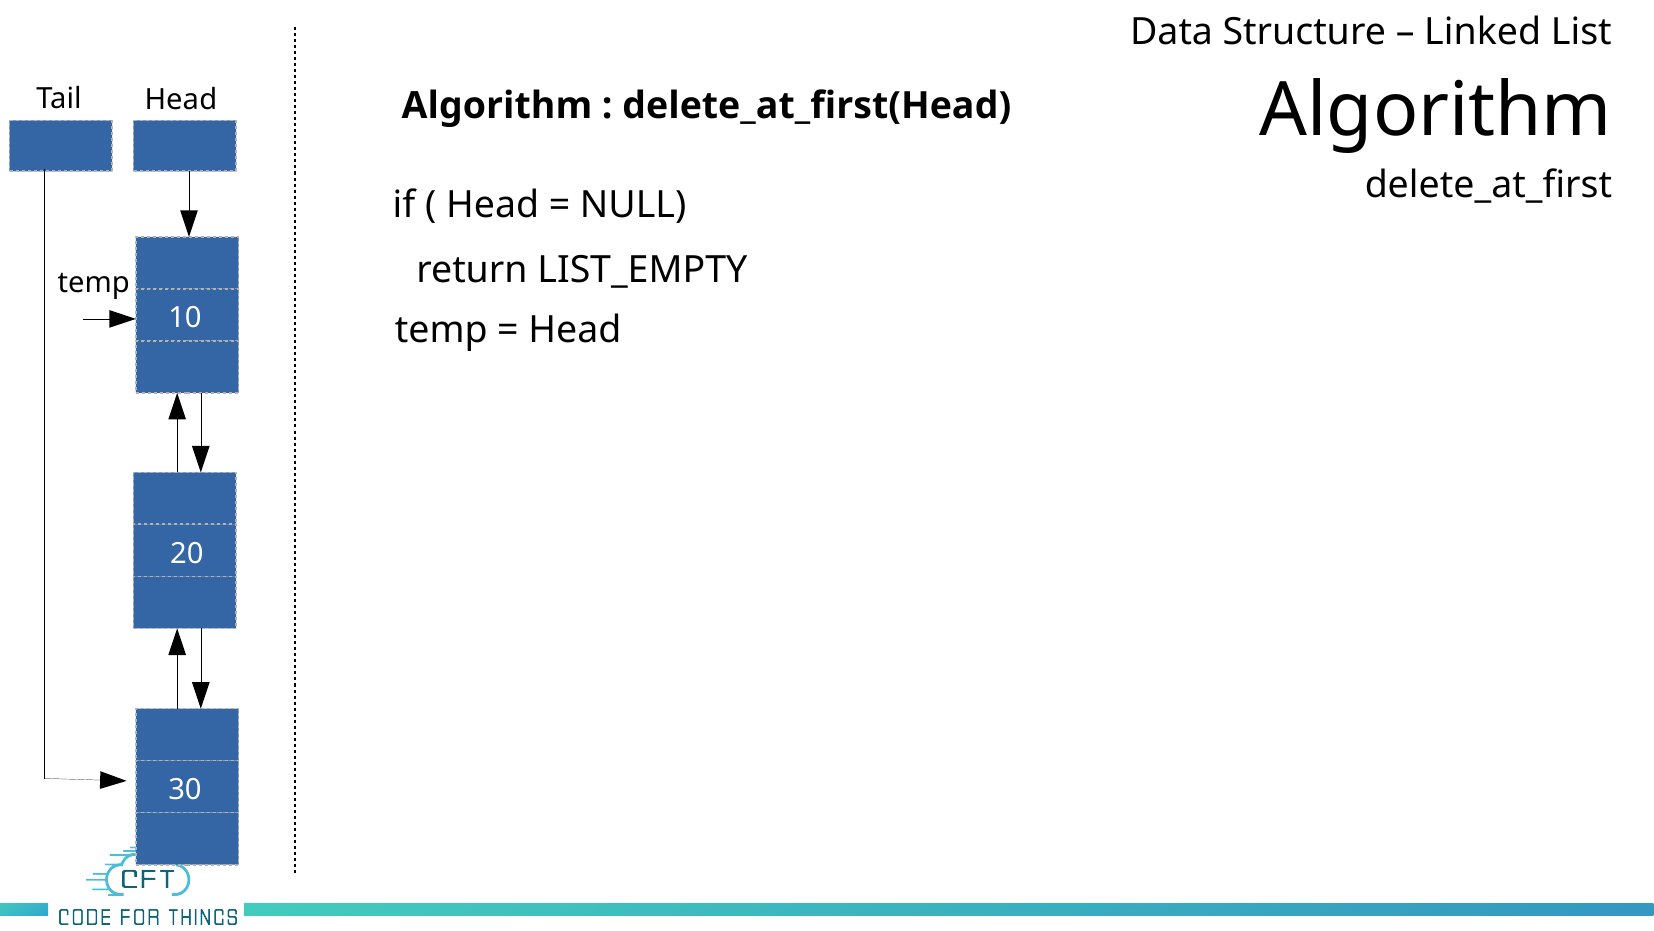

# Data Structure – Linked List Algorithm delete_at_first
Tail
Head
Algorithm : delete_at_first(Head)
if ( Head = NULL)
return LIST_EMPTY
temp
10
 temp = Head
20
30